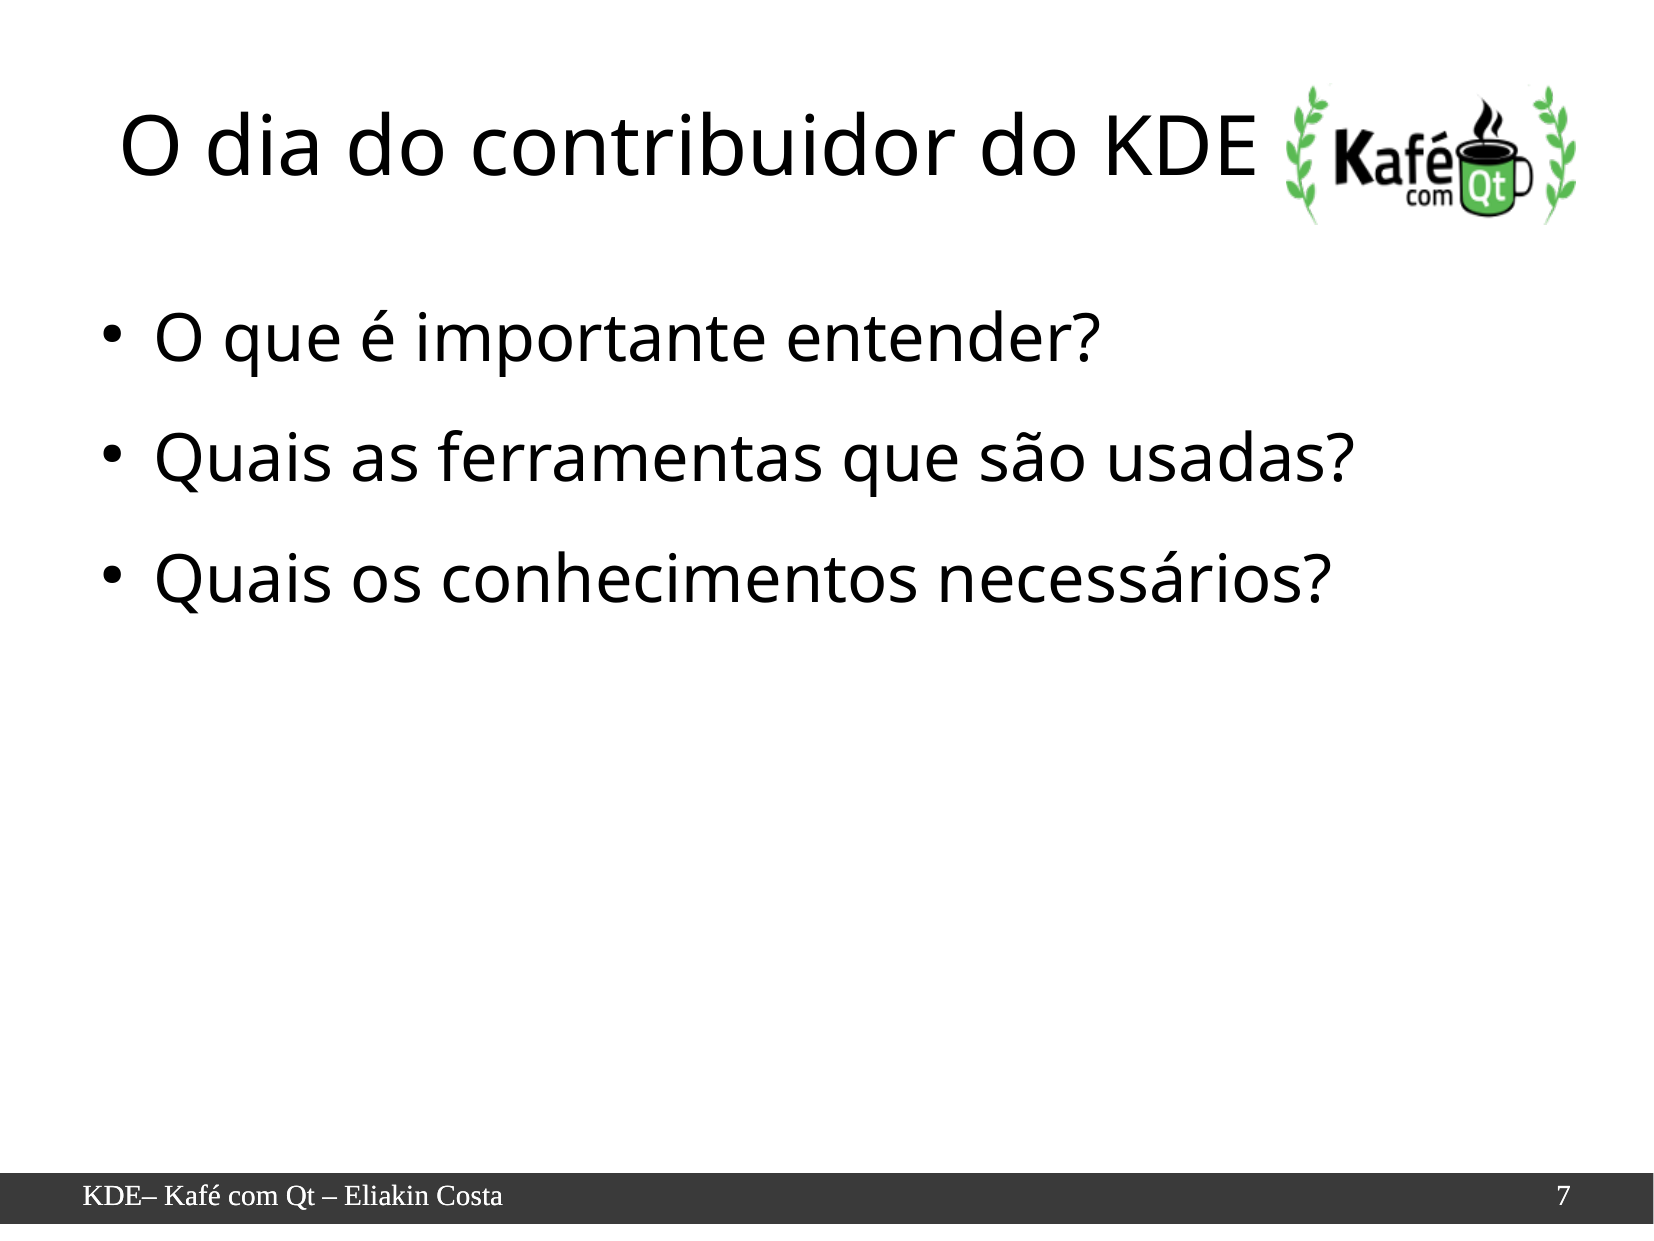

# O dia do contribuidor do KDE
O que é importante entender?
Quais as ferramentas que são usadas?
Quais os conhecimentos necessários?